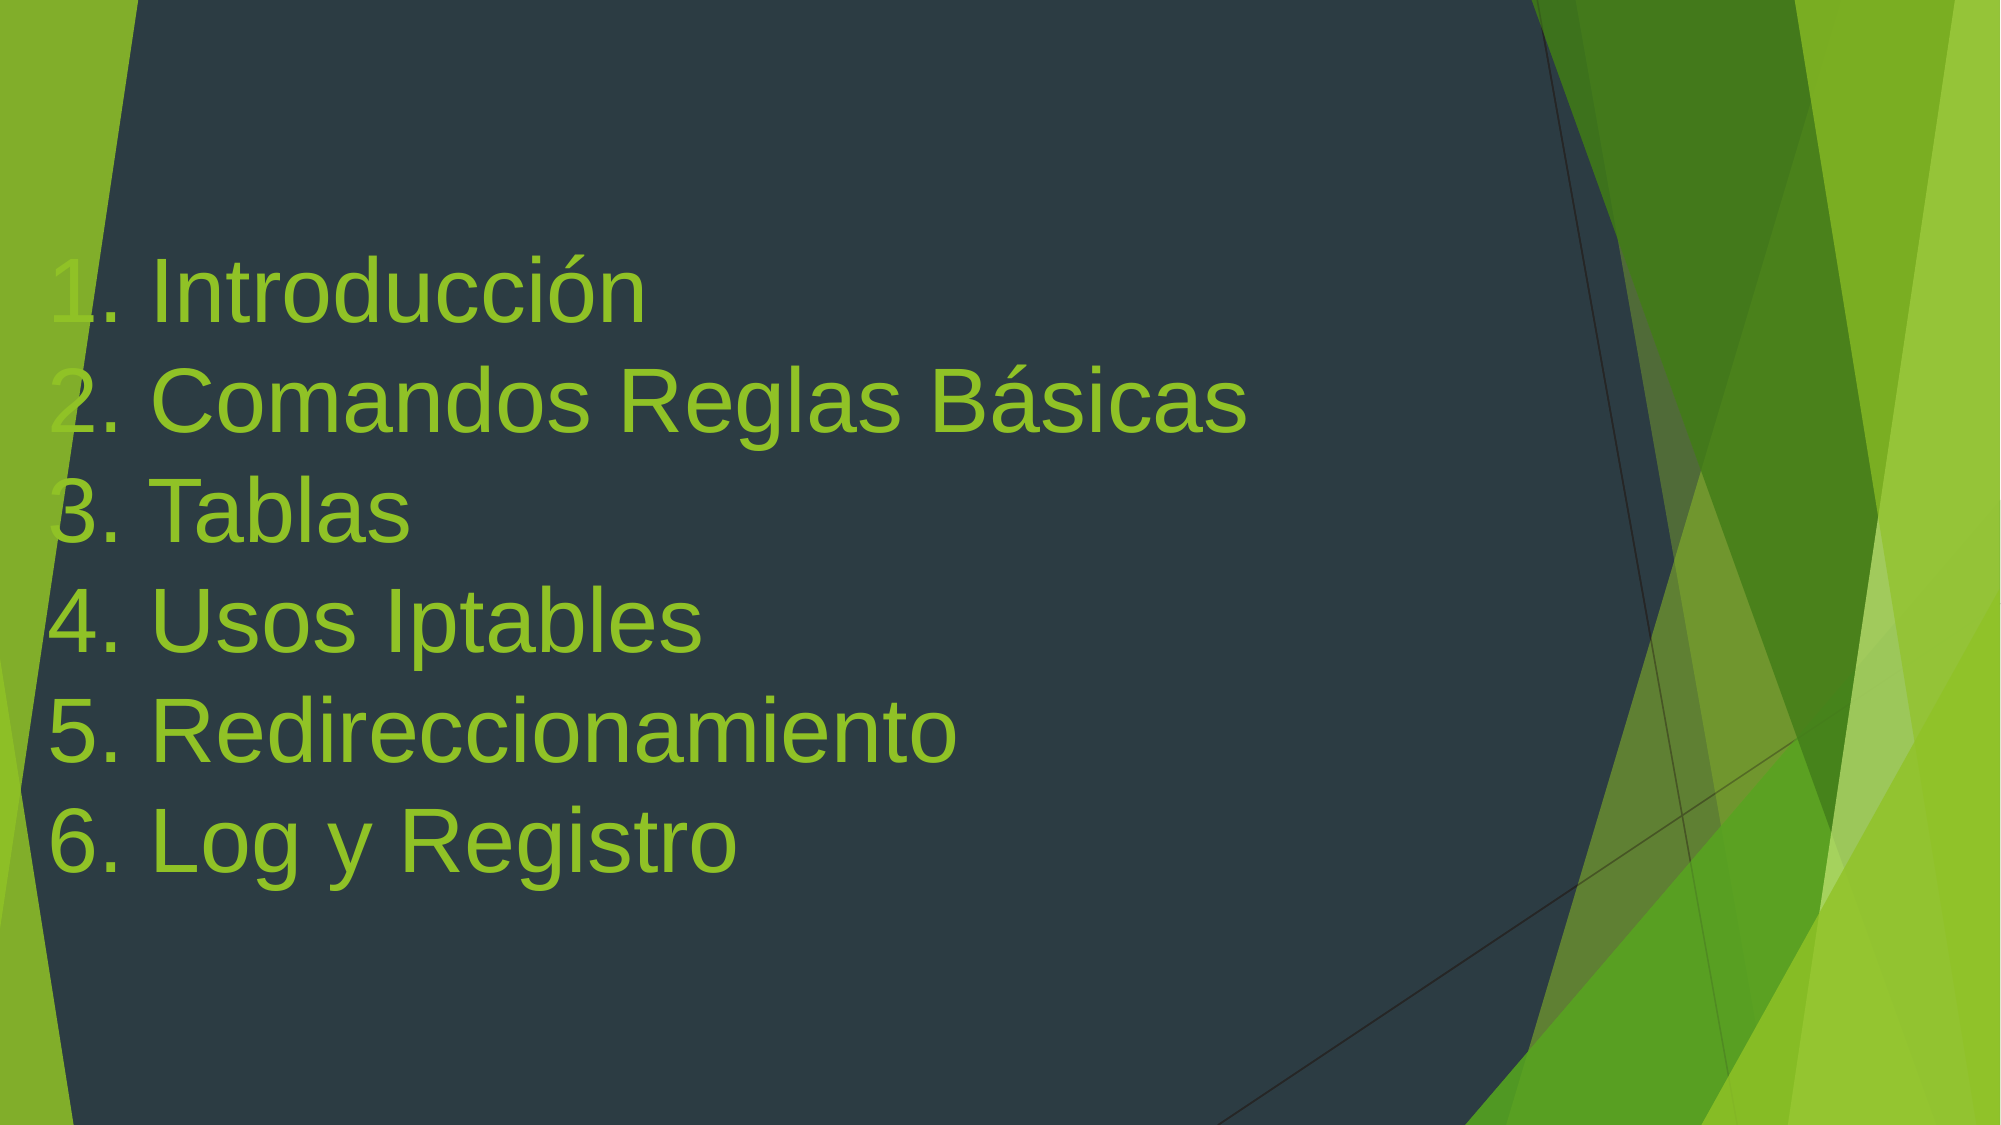

# 1. Introducción 2. Comandos Reglas Básicas 3. Tablas 4. Usos Iptables 5. Redireccionamiento 6. Log y Registro